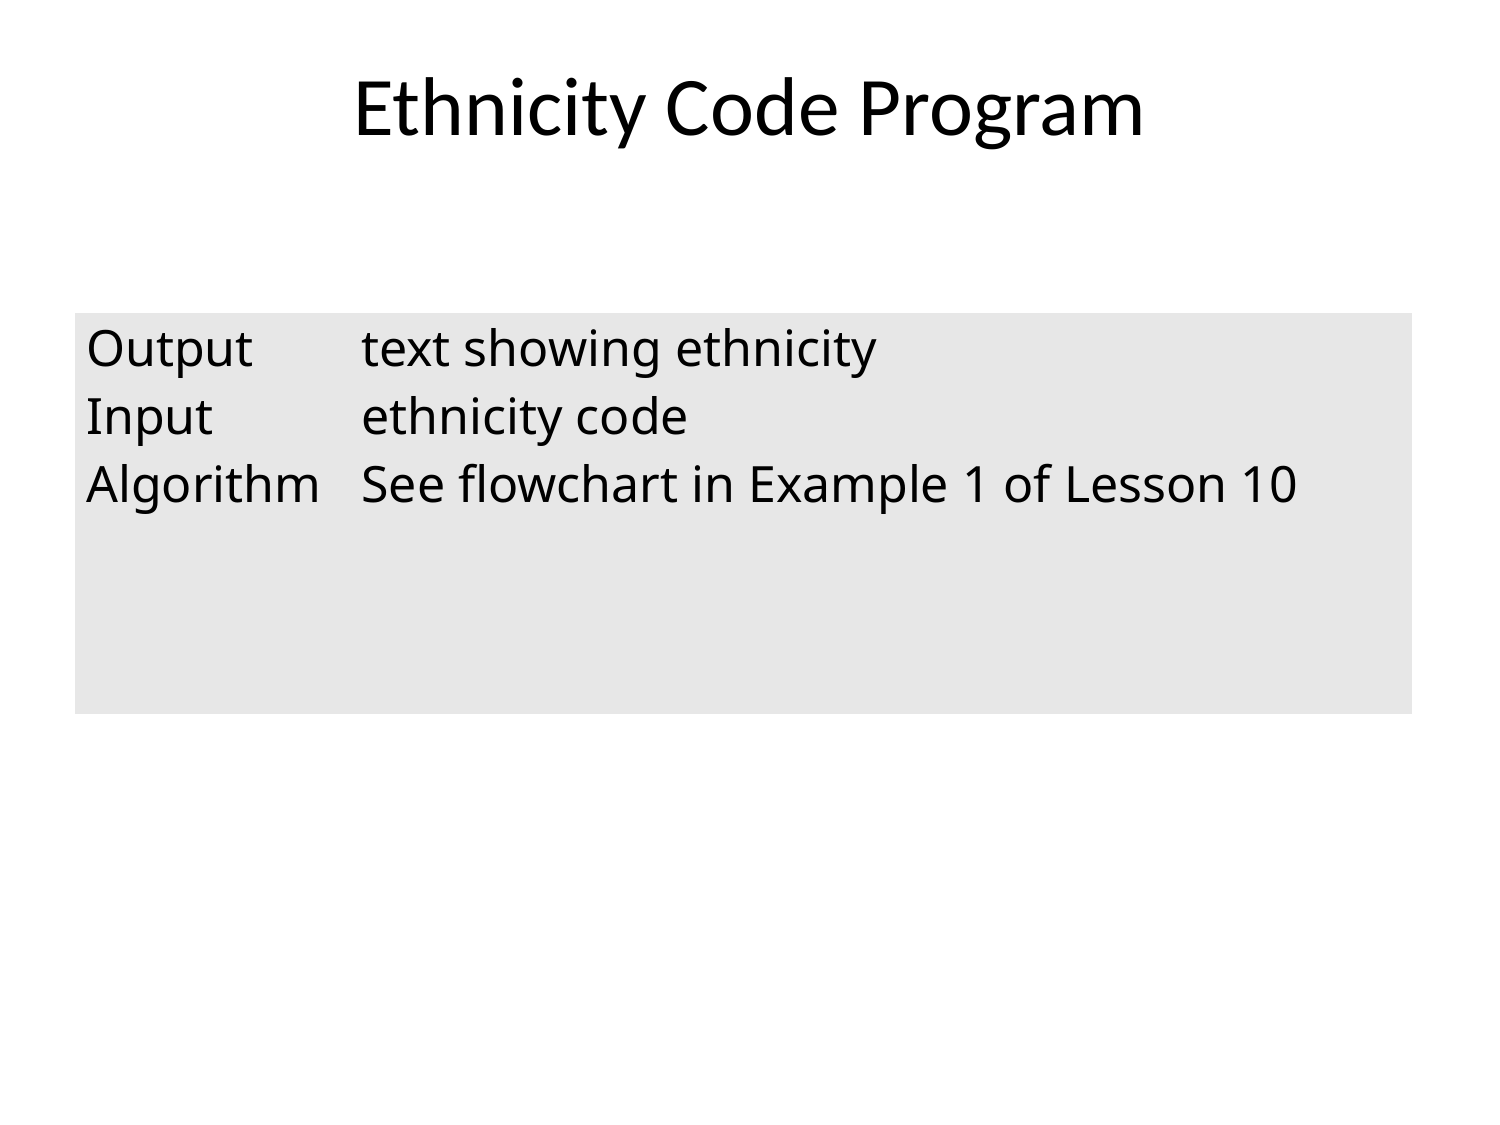

# Ethnicity Code Program
| Output | text showing ethnicity |
| --- | --- |
| Input | ethnicity code |
| Algorithm | See flowchart in Example 1 of Lesson 10 |